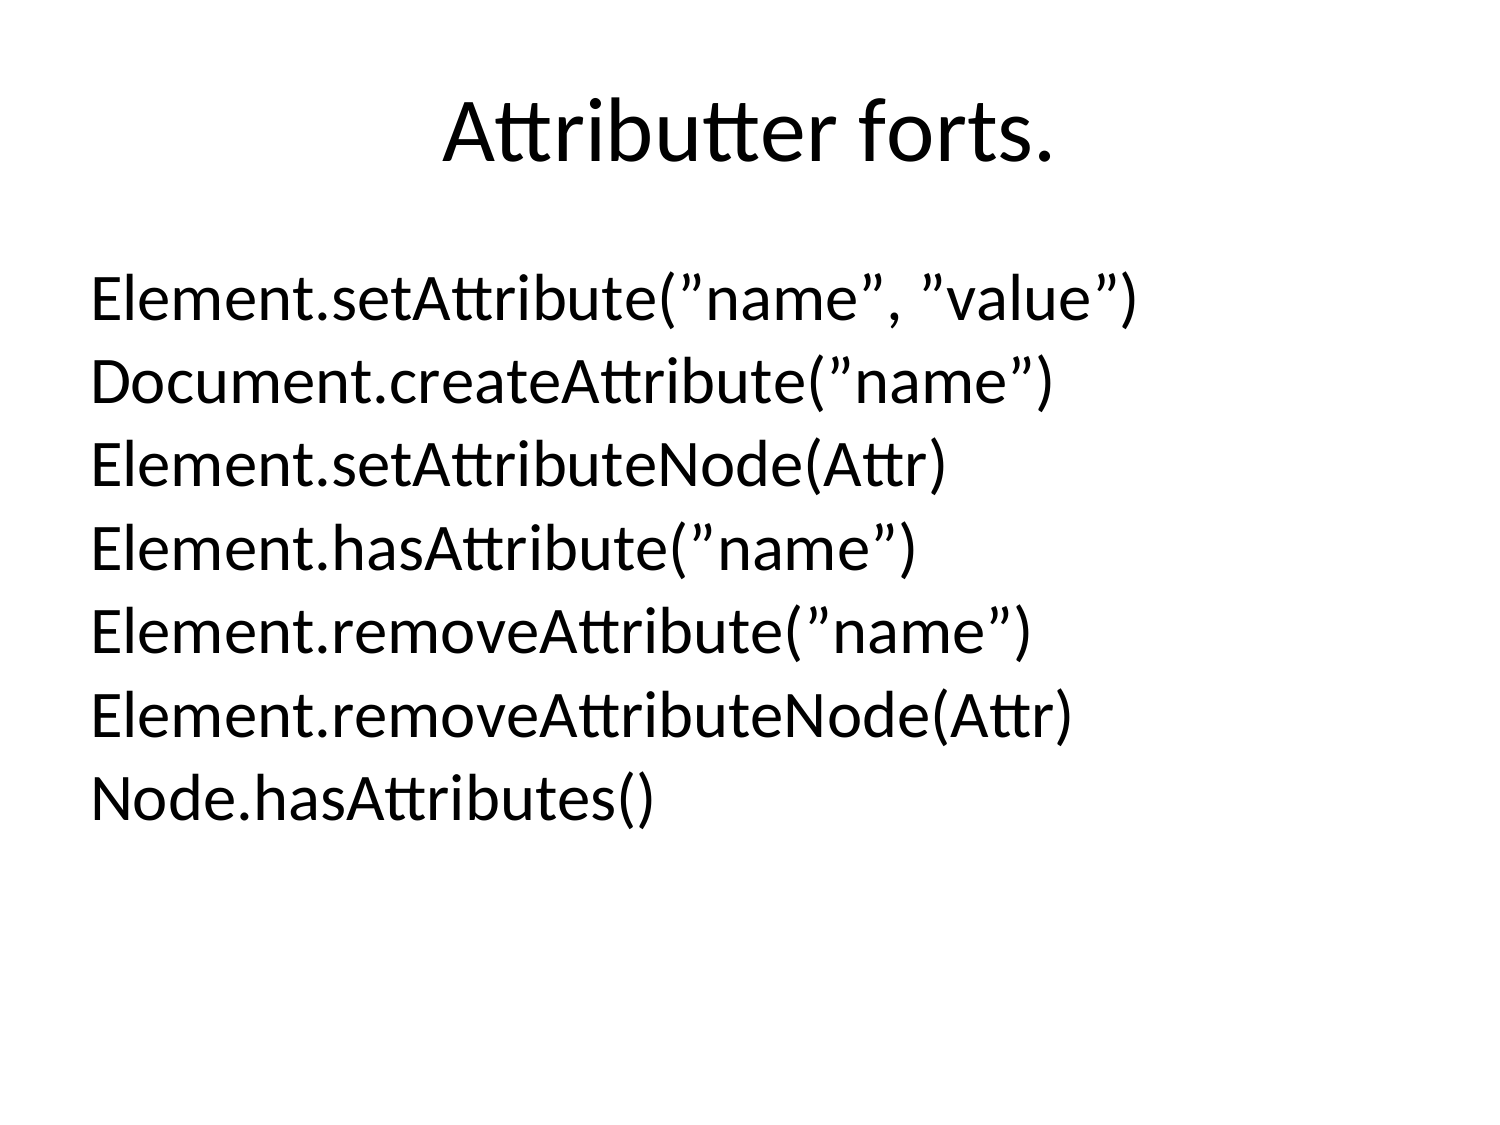

# Attributter forts.
Element.setAttribute(”name”, ”value”)
Document.createAttribute(”name”)
Element.setAttributeNode(Attr)
Element.hasAttribute(”name”)
Element.removeAttribute(”name”)
Element.removeAttributeNode(Attr)
Node.hasAttributes()